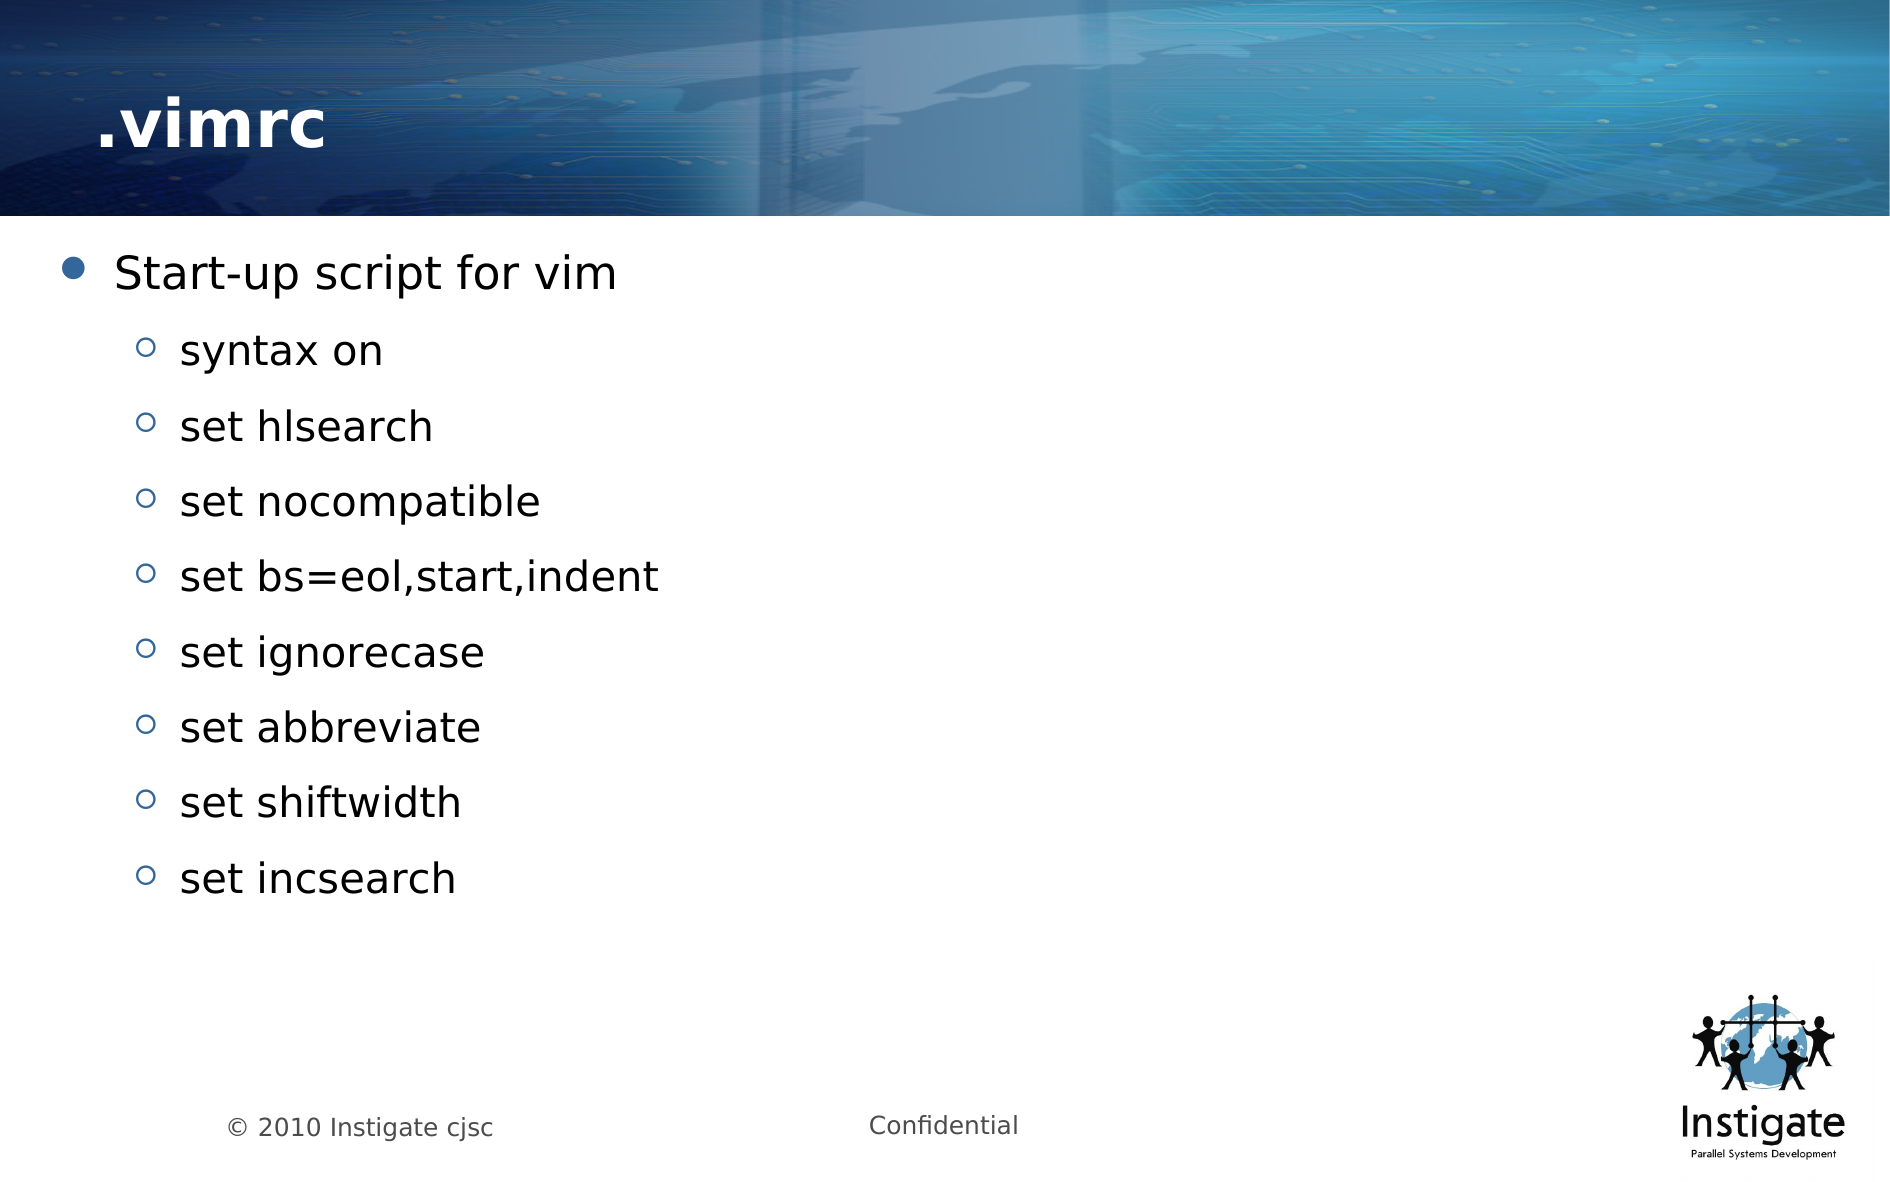

# .vimrc
Start-up script for vim
syntax on
set hlsearch
set nocompatible
set bs=eol,start,indent
set ignorecase
set abbreviate
set shiftwidth
set incsearch